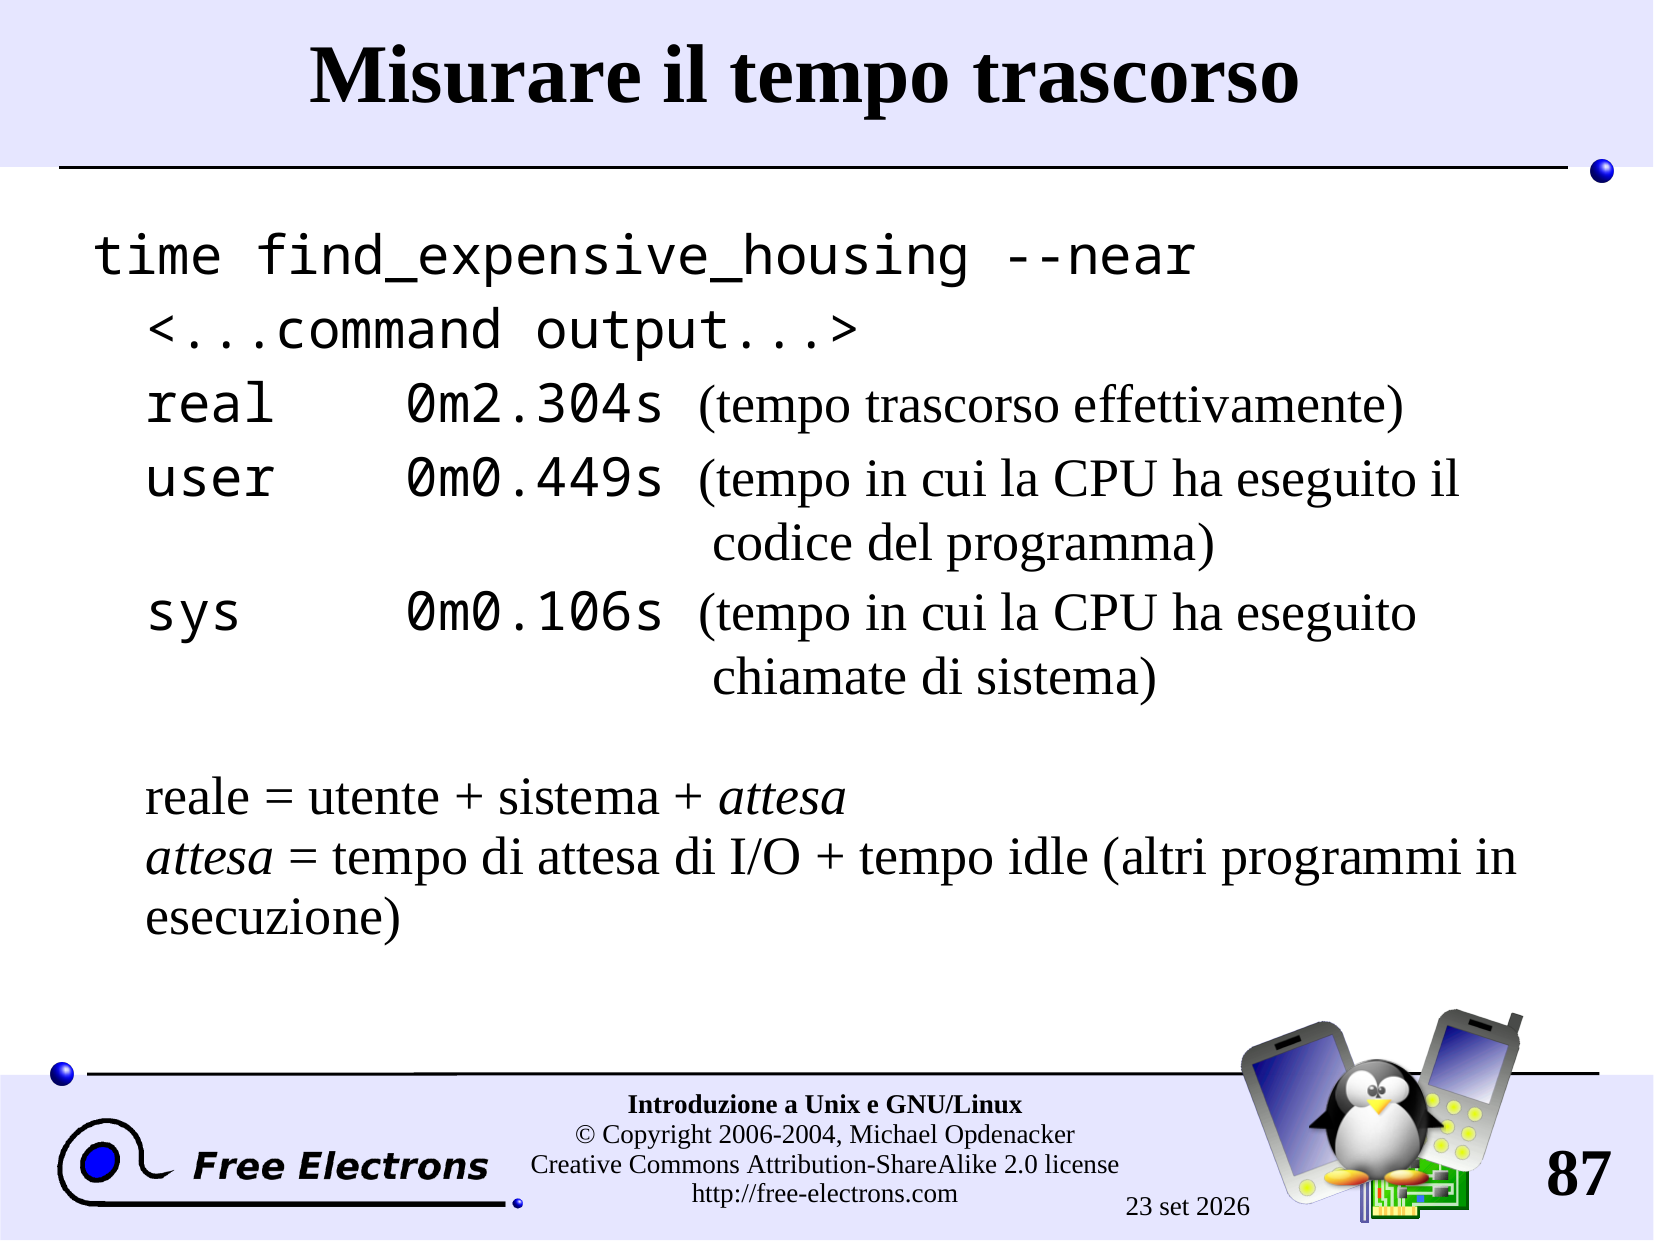

# Misurare il tempo trascorso
time find_expensive_housing --near
<...command output...>
real 0m2.304s (tempo trascorso effettivamente)
user 0m0.449s (tempo in cui la CPU ha eseguito il codice del programma)
sys 0m0.106s (tempo in cui la CPU ha eseguito chiamate di sistema)
reale = utente + sistema + attesa
attesa = tempo di attesa di I/O + tempo idle (altri programmi in esecuzione)